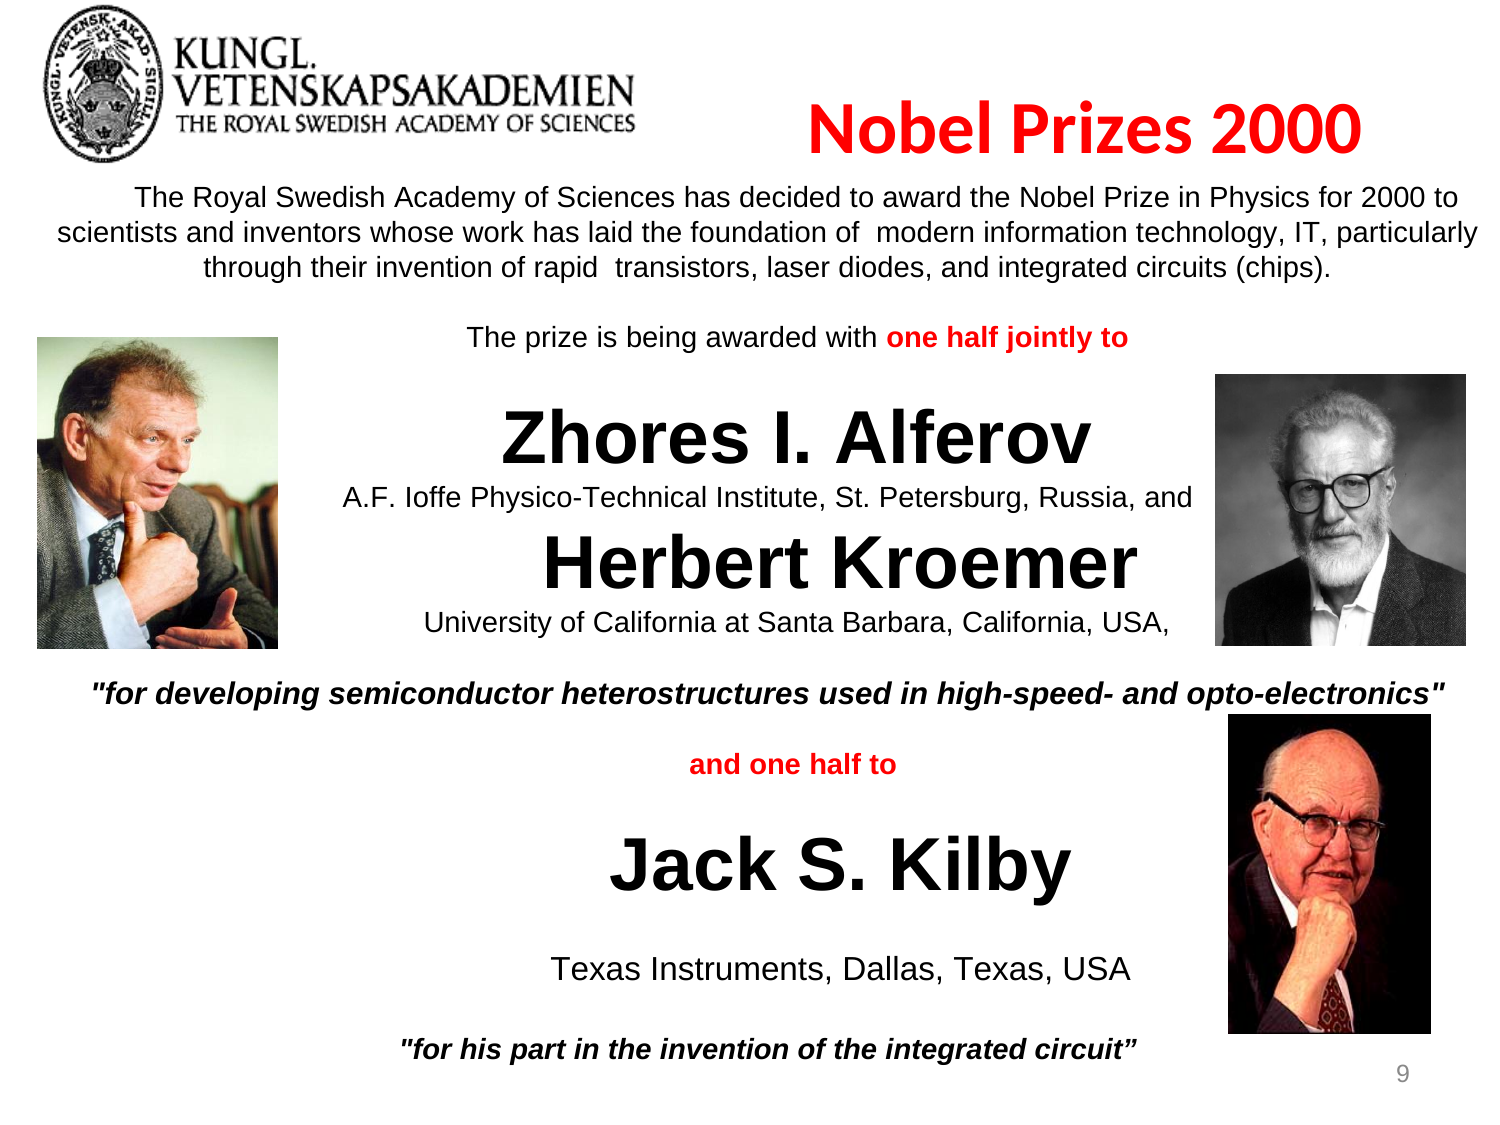

Nobel Prizes 2000
 The Royal Swedish Academy of Sciences has decided to award the Nobel Prize in Physics for 2000 to scientists and inventors whose work has laid the foundation of modern information technology, IT, particularly through their invention of rapid transistors, laser diodes, and integrated circuits (chips).
 The prize is being awarded with one half jointly to
 Zhores I. Alferov
A.F. Ioffe Physico-Technical Institute, St. Petersburg, Russia, and
 Herbert Kroemer
 University of California at Santa Barbara, California, USA,
"for developing semiconductor heterostructures used in high-speed- and opto-electronics"
 and one half to
 Jack S. Kilby
 Texas Instruments, Dallas, Texas, USA
"for his part in the invention of the integrated circuit”